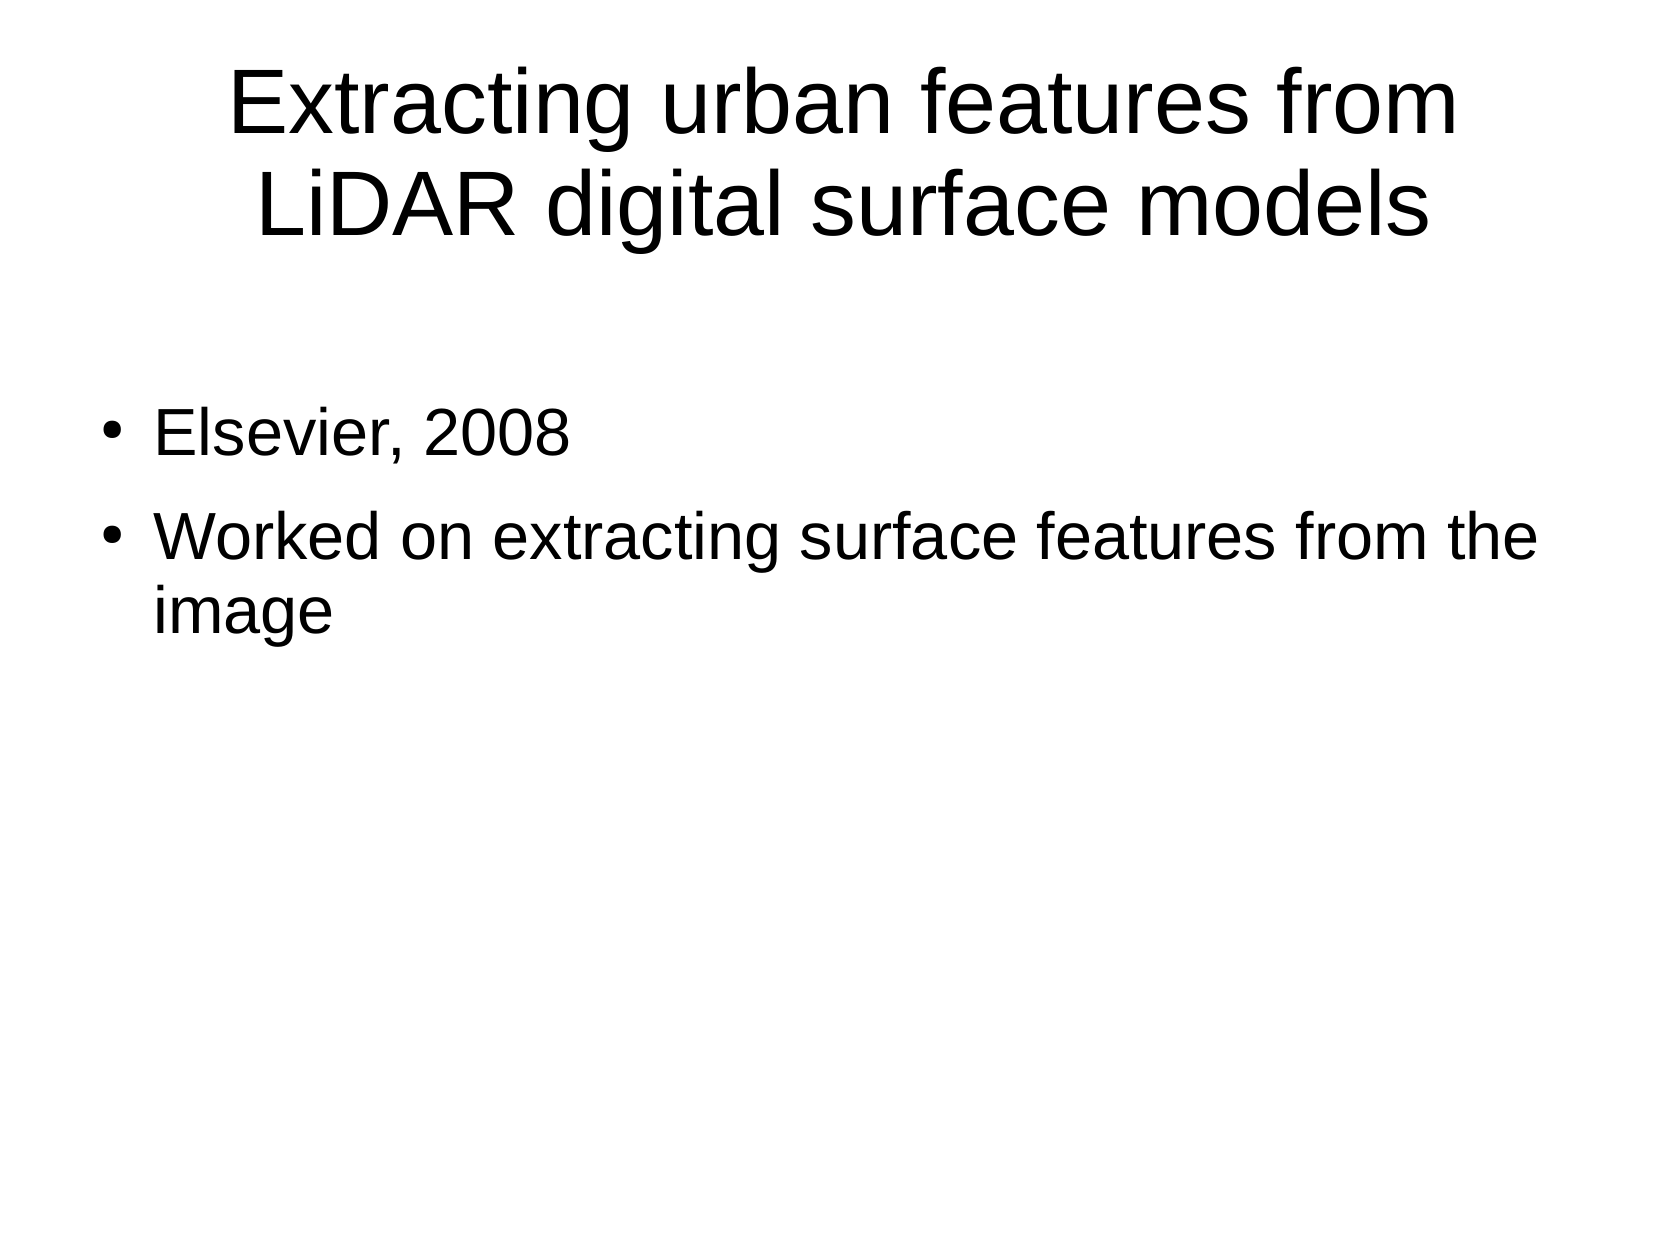

# Extracting urban features from LiDAR digital surface models
Elsevier, 2008
Worked on extracting surface features from the image